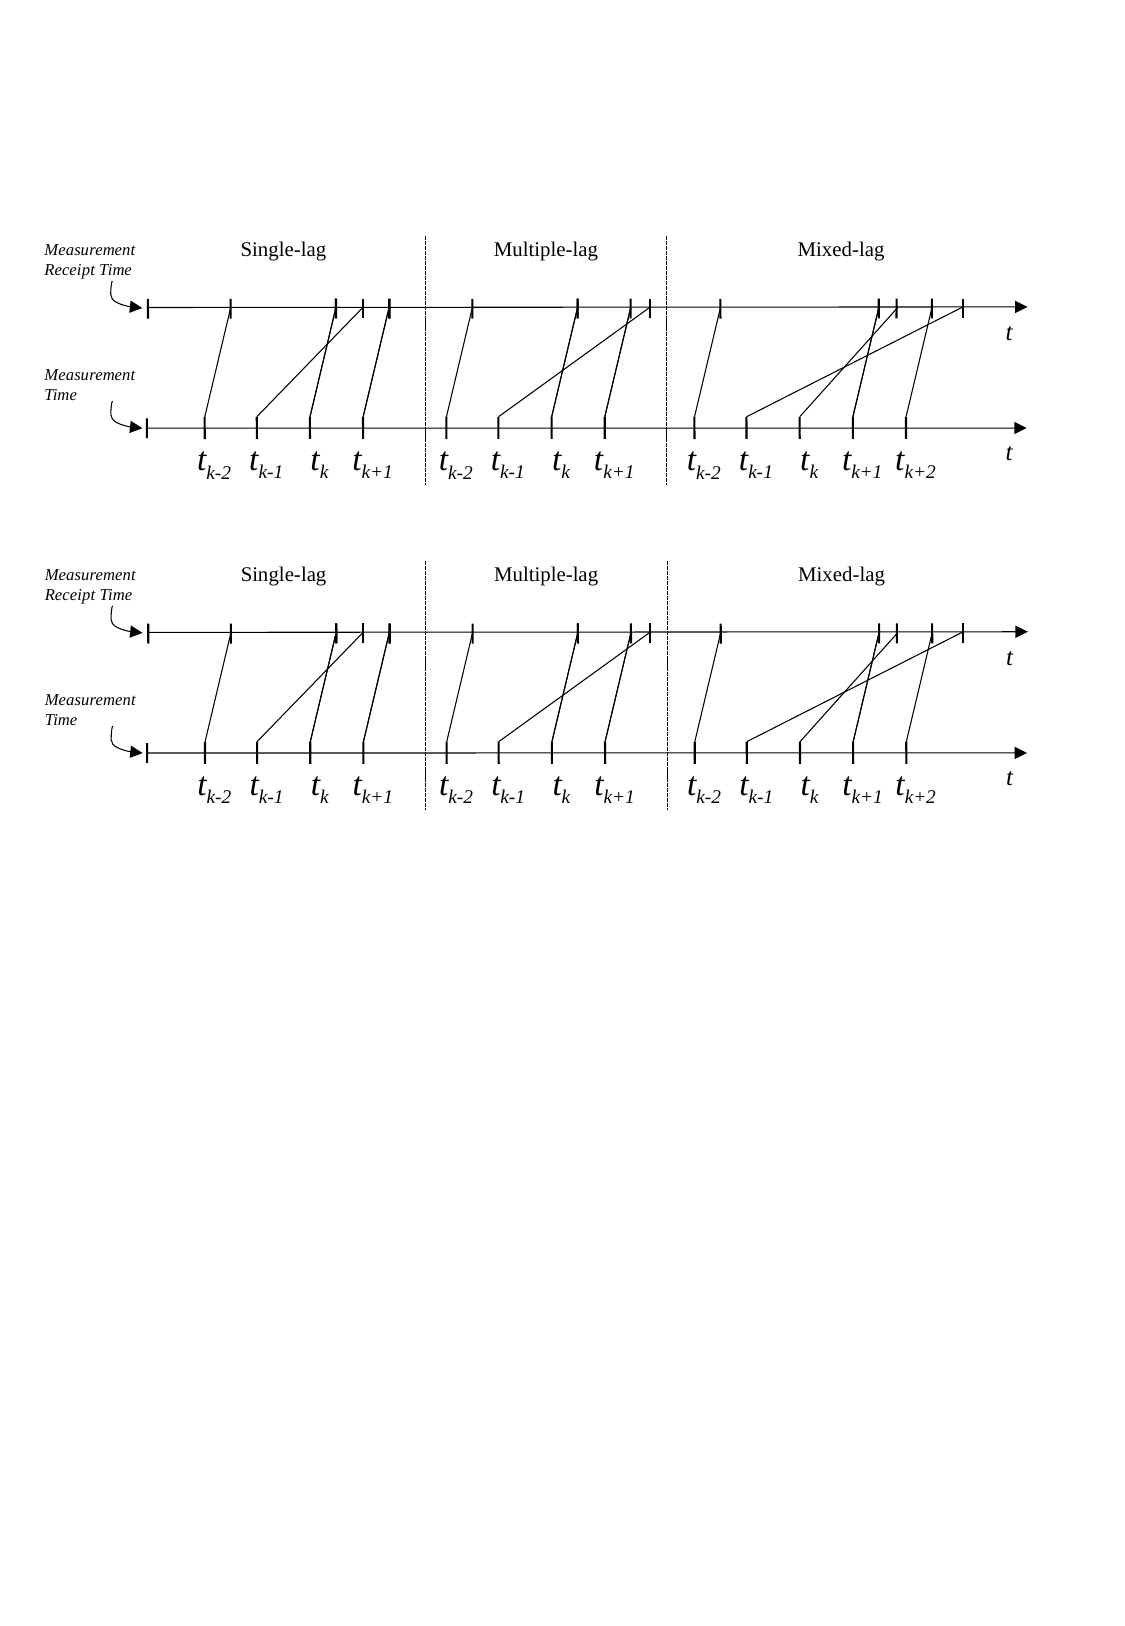

Single-lag
Multiple-lag
Mixed-lag
Measurement
Receipt Time
t
Measurement
Time
t
tk-1
tk
tk+1
tk-1
tk
tk+1
tk-1
tk
tk+1
tk+2
tk-2
tk-2
tk-2
Single-lag
Multiple-lag
Mixed-lag
Measurement
Receipt Time
t
Measurement
Time
t
tk-1
tk
tk+1
tk-1
tk
tk+1
tk-1
tk
tk+1
tk+2
tk-2
tk-2
tk-2